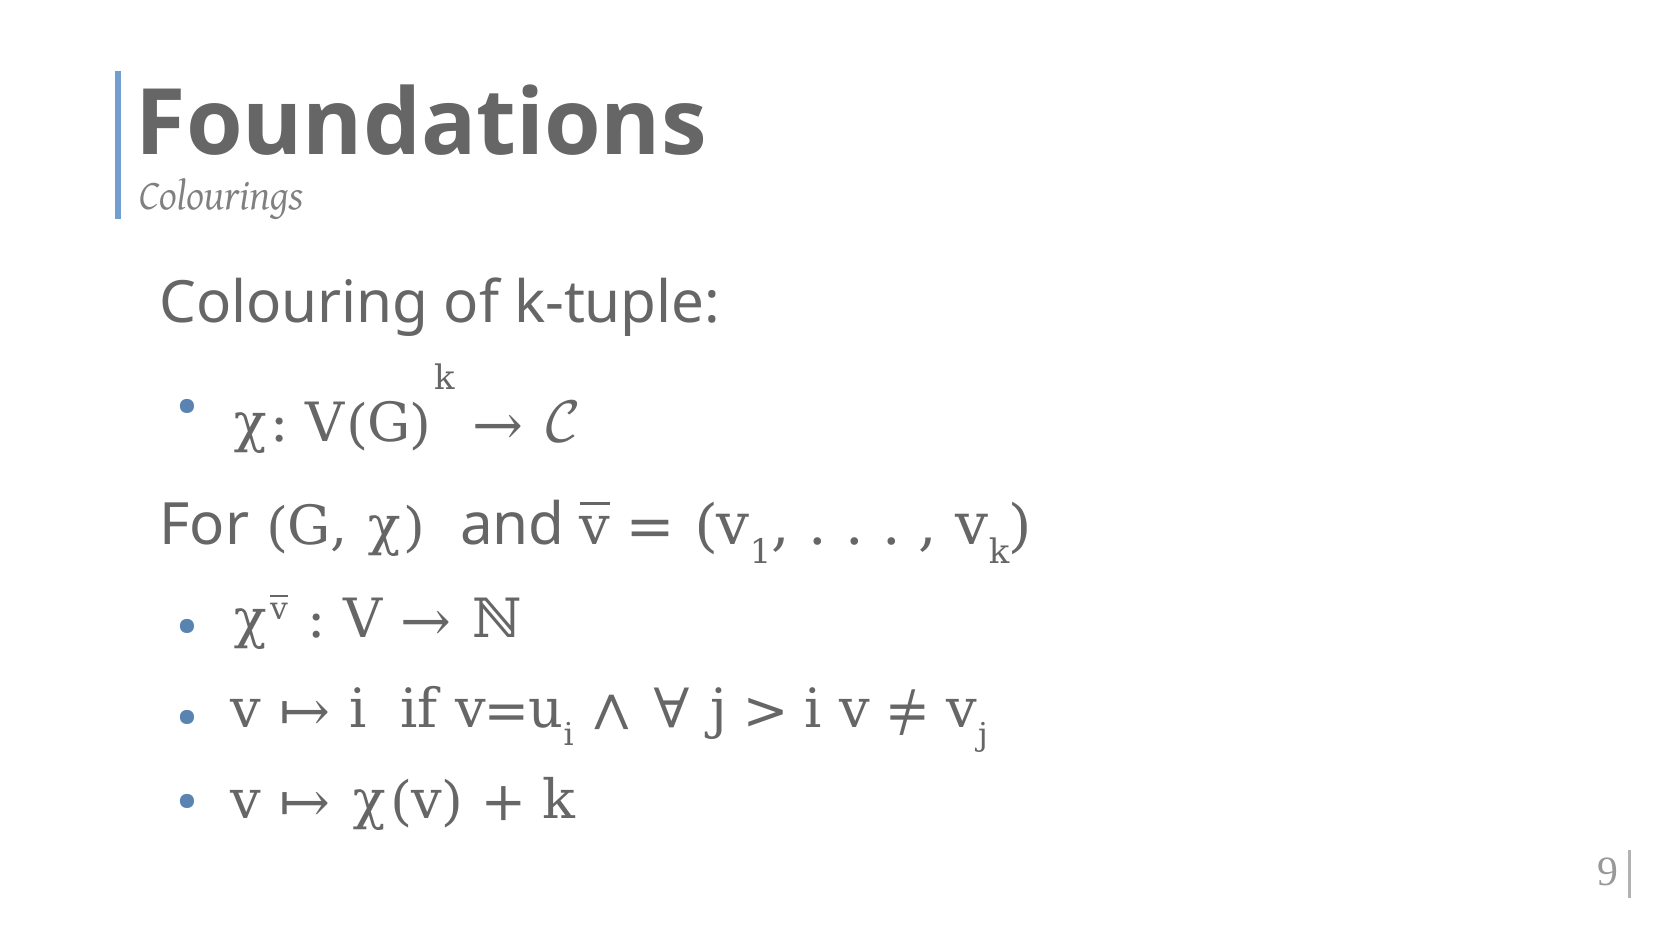

# Foundations
Colourings
Colouring of k-tuple:
χ: V(G)k → 𝒞
For (G, χ) and v = (v1, . . . , vk)
χv : V → ℕ
v ↦ i if v=ui ∧ ∀ j > i v ≠ vj
v ↦ χ(v) + k
9